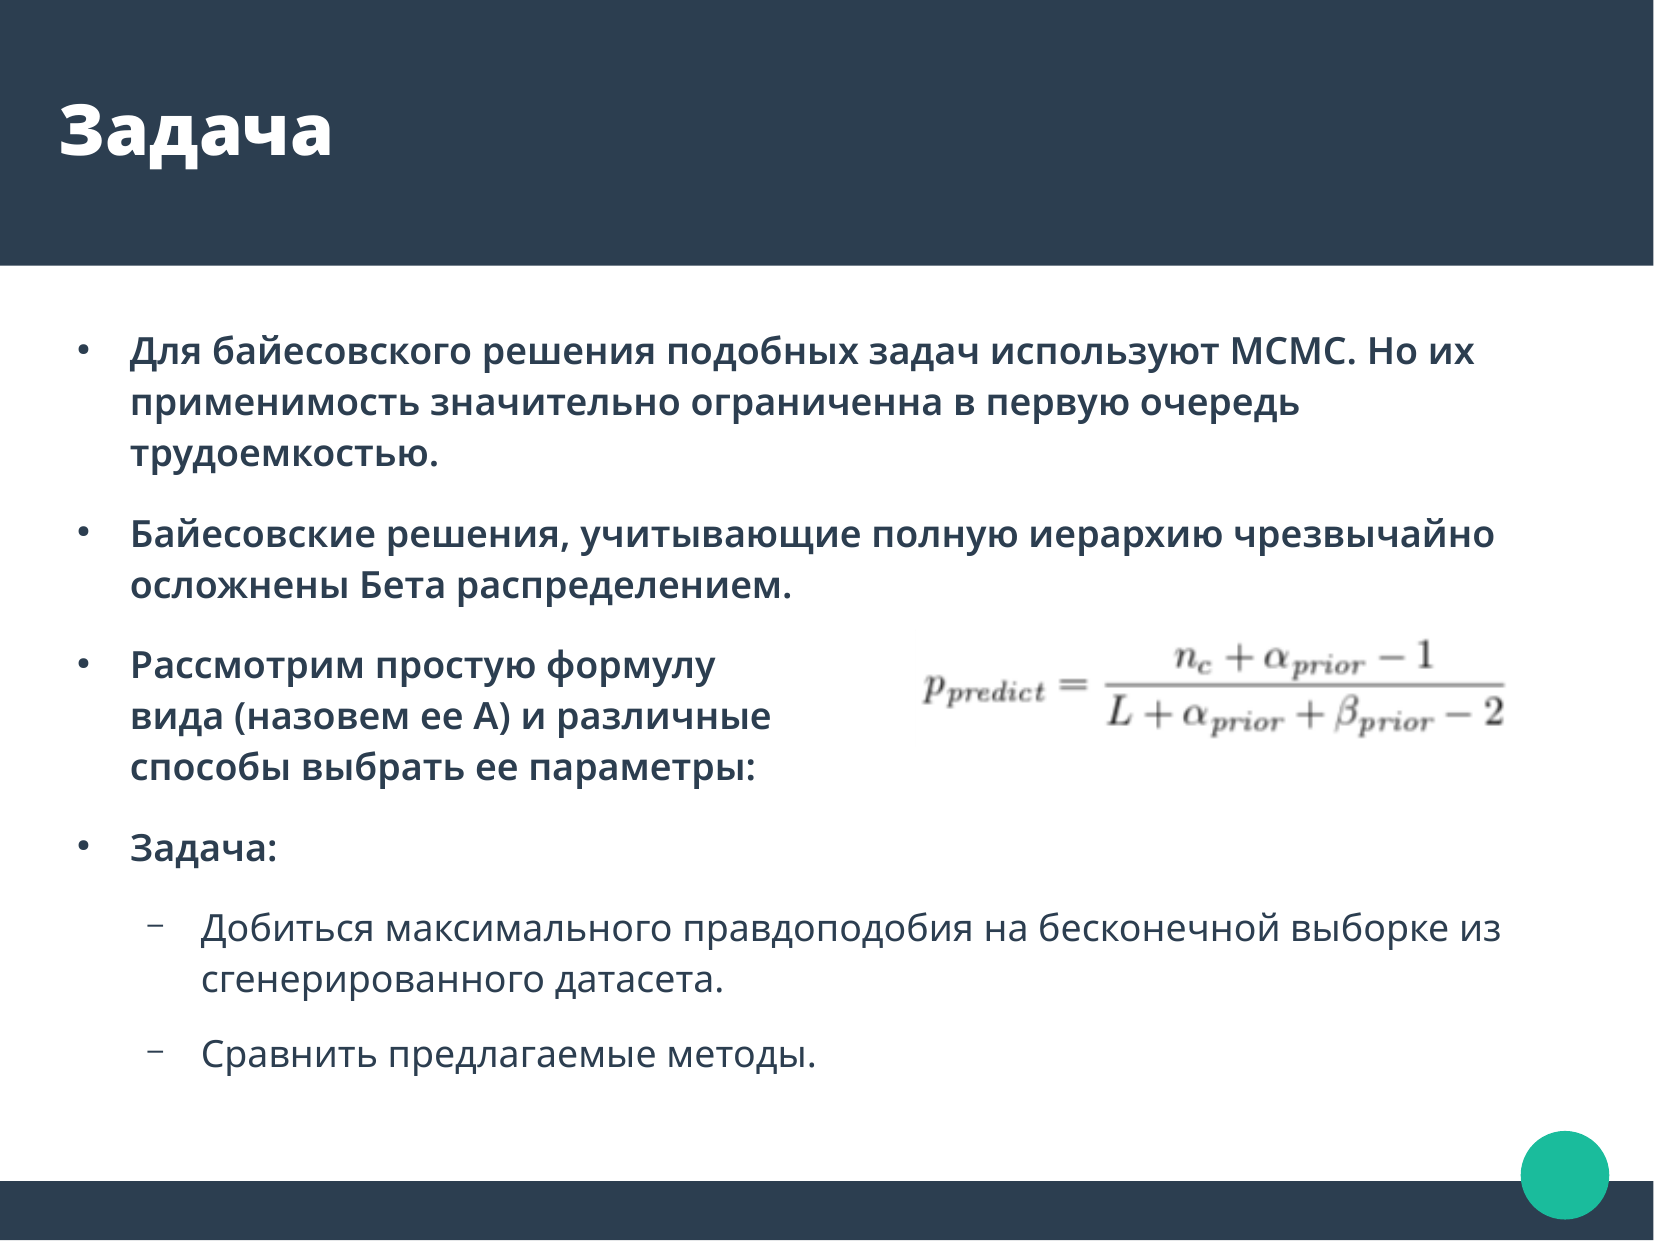

# Задача
Для байесовского решения подобных задач используют MCMC. Но их применимость значительно ограниченна в первую очередь трудоемкостью.
Байесовские решения, учитывающие полную иерархию чрезвычайно осложнены Бета распределением.
Рассмотрим простую формулу
вида (назовем ее A) и различные
способы выбрать ее параметры:
Задача:
Добиться максимального правдоподобия на бесконечной выборке из сгенерированного датасета.
Сравнить предлагаемые методы.